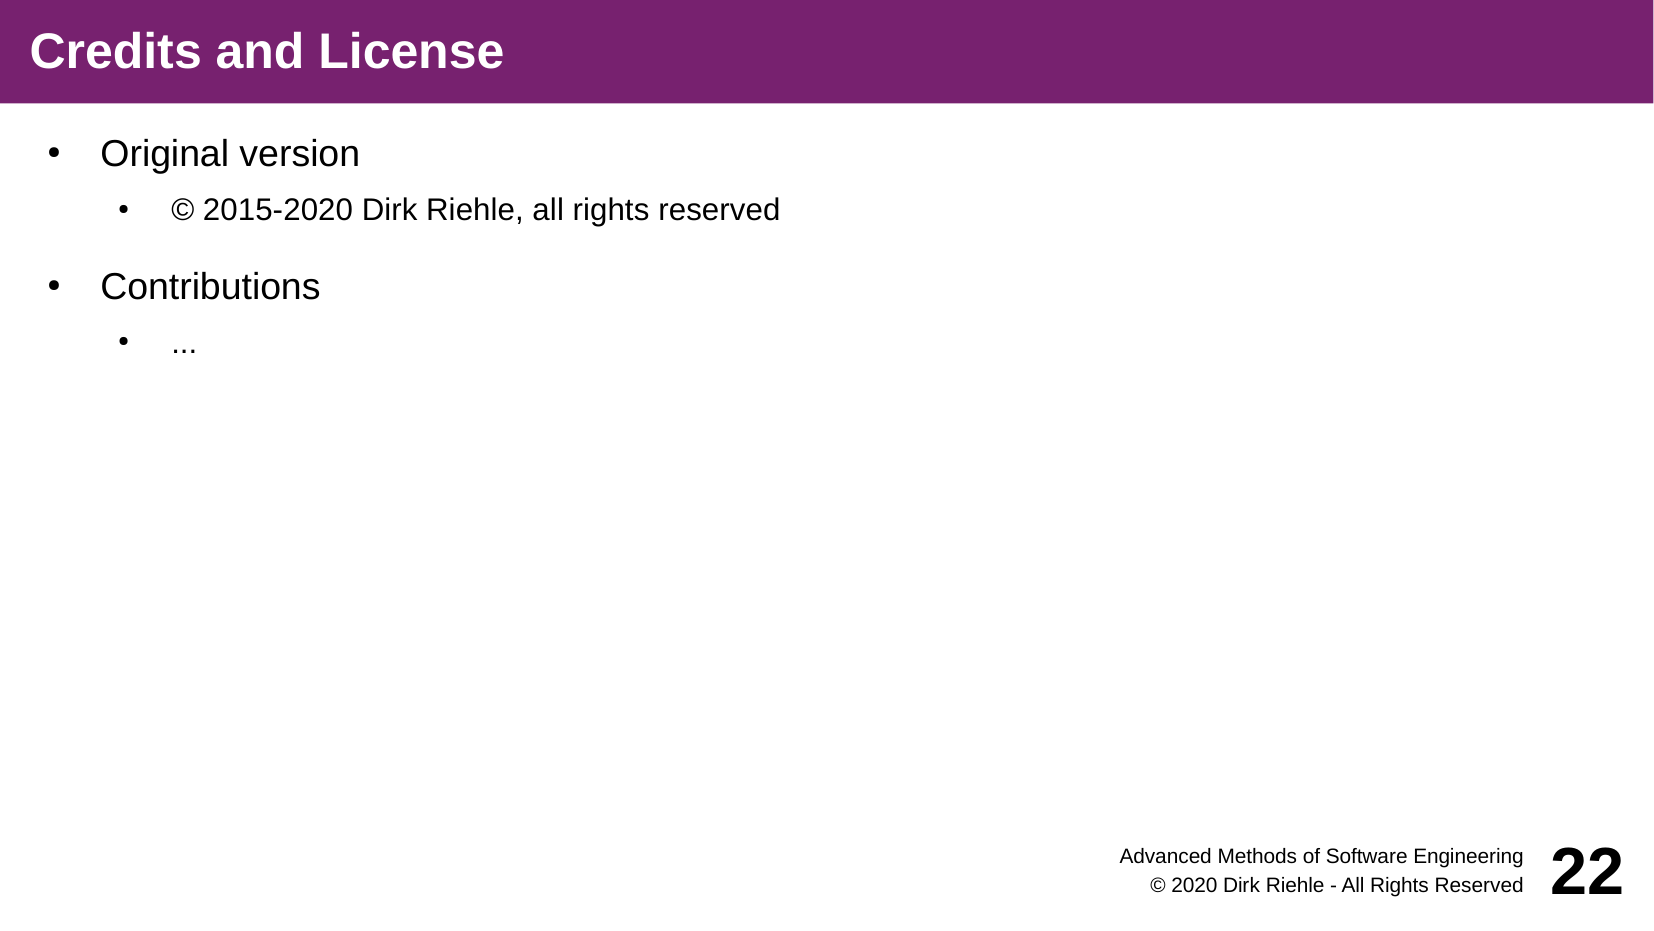

# Credits and License
Original version
© 2015-2020 Dirk Riehle, all rights reserved
Contributions
...
Advanced Methods of Software Engineering
22
© 2020 Dirk Riehle - All Rights Reserved